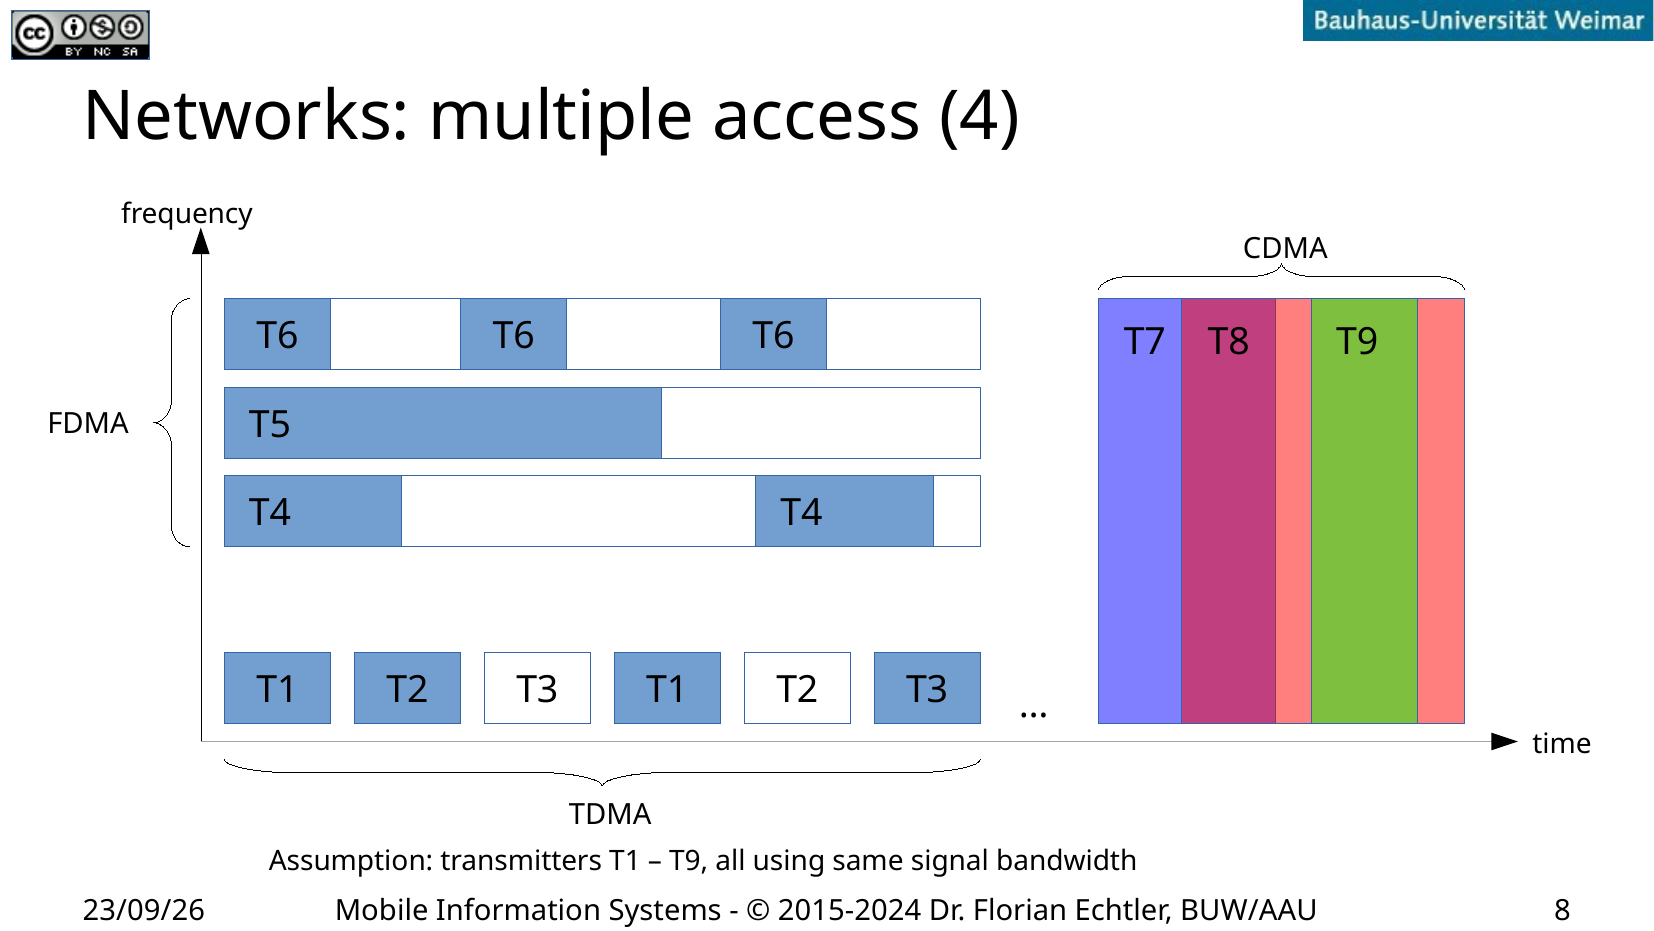

# Networks: multiple access (4)
frequency
CDMA
FDMA
T6
T6
T6
 T5
 T4
 T4
T7
T8
T9
T1
T2
T3
T1
T2
T3
…
time
TDMA
Assumption: transmitters T1 – T9, all using same signal bandwidth
Mobile Information Systems - © 2015-2024 Dr. Florian Echtler, BUW/AAU
8